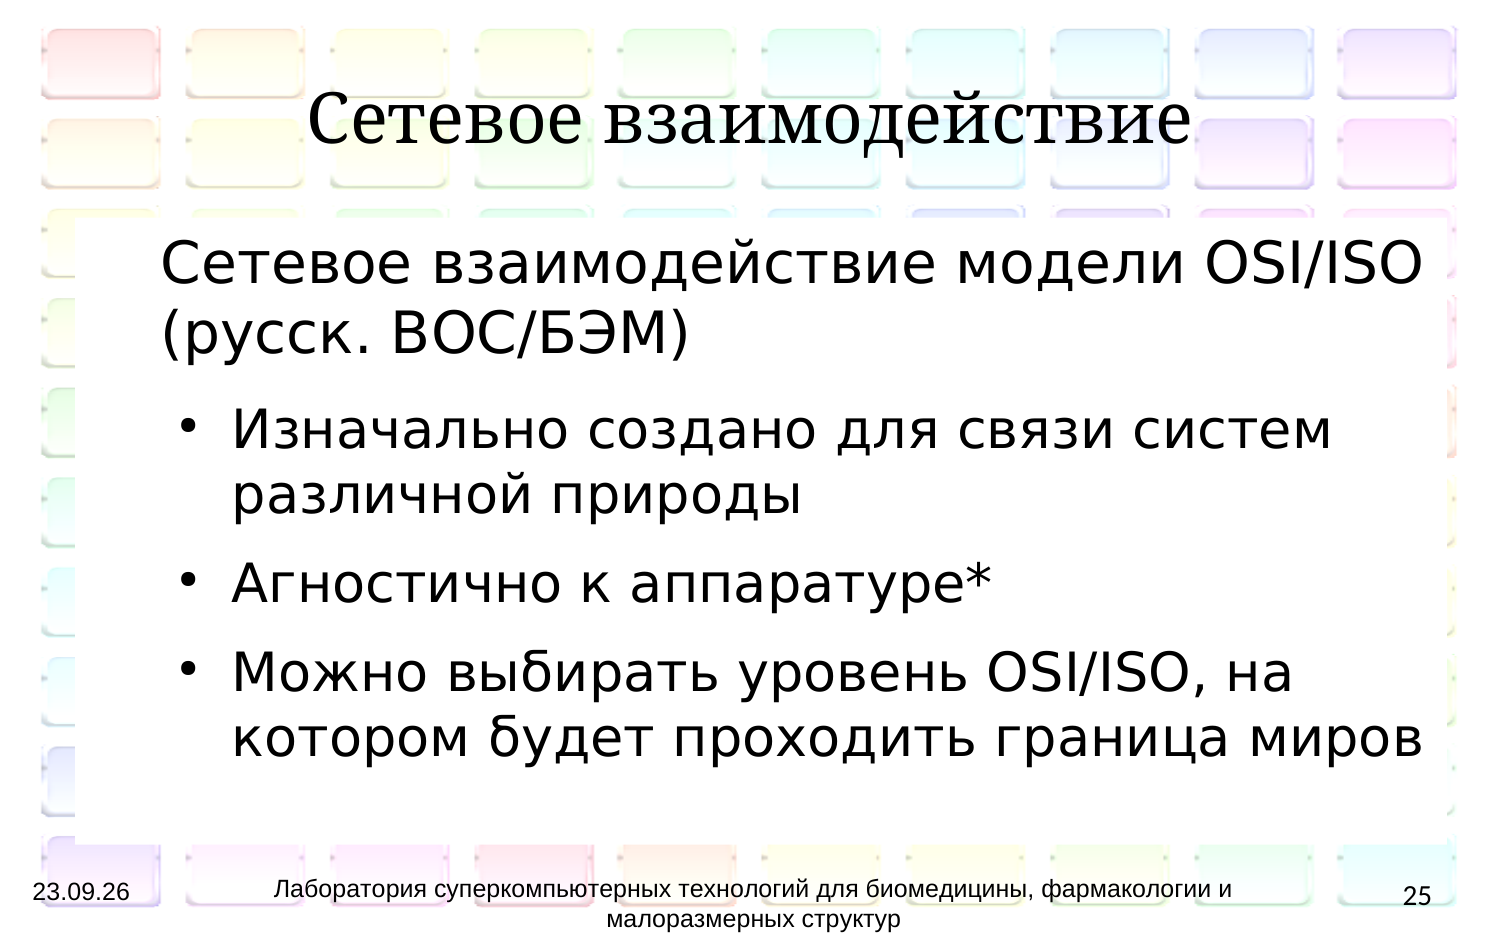

# Сетевое взаимодействие
Сетевое взаимодействие модели OSI/ISO (русск. ВОС/БЭМ)
Изначально создано для связи систем различной природы
Агностично к аппаратуре*
Можно выбирать уровень OSI/ISO, на котором будет проходить граница миров
Лаборатория суперкомпьютерных технологий для биомедицины, фармакологии и малоразмерных структур